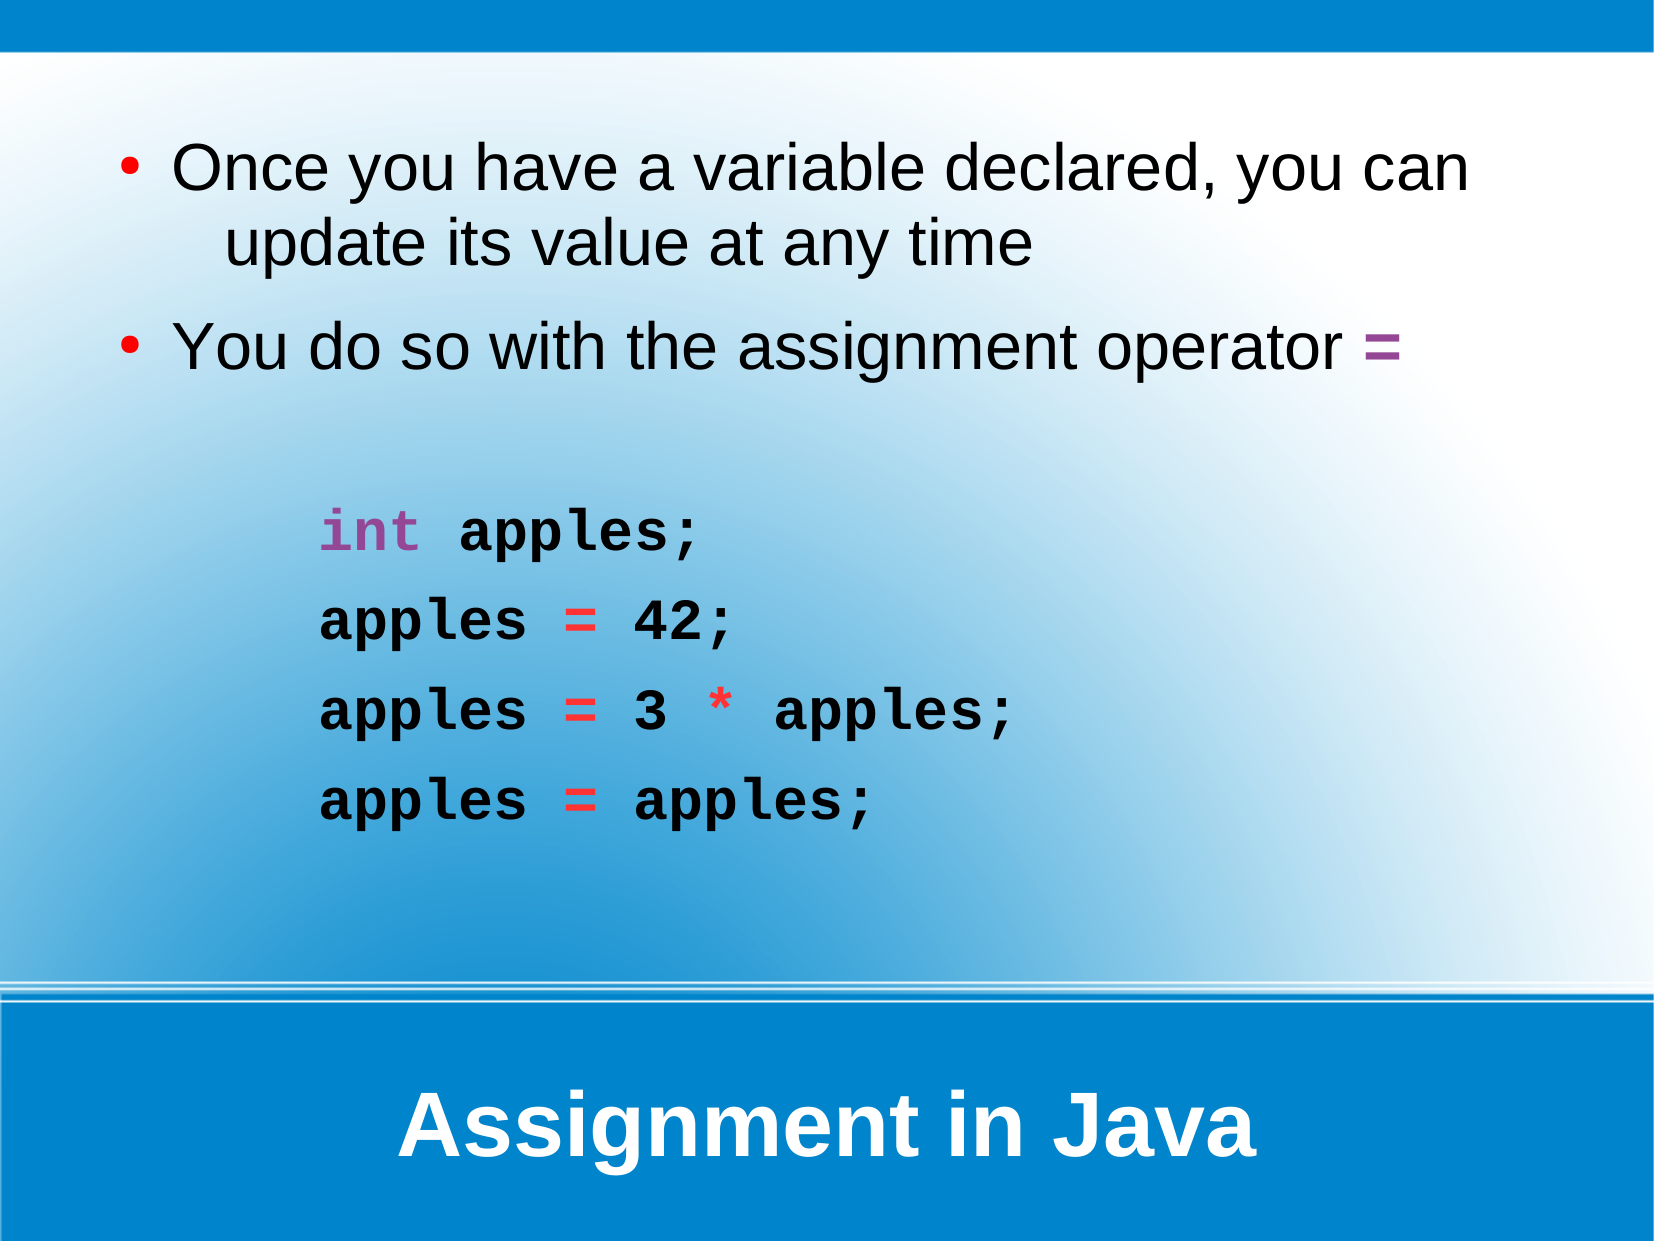

Once you have a variable declared, you can update its value at any time
You do so with the assignment operator =
int apples;
apples = 42;
apples = 3 * apples;
apples = apples;
# Assignment in Java